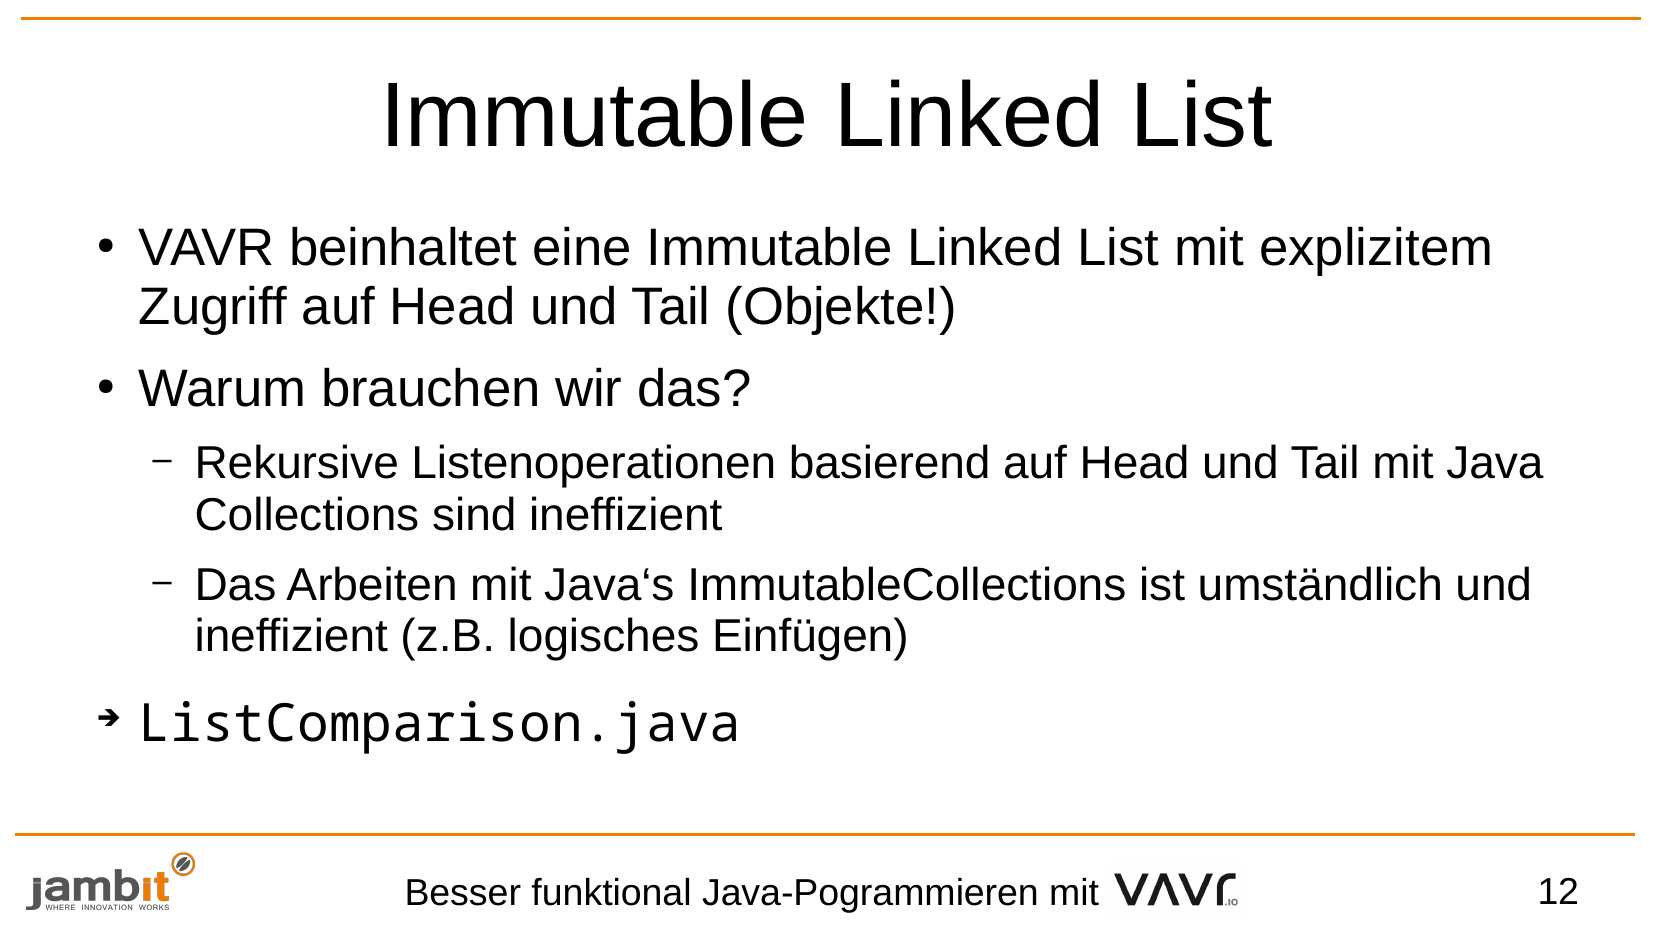

# Immutable Linked List
VAVR beinhaltet eine Immutable Linked List mit explizitem Zugriff auf Head und Tail (Objekte!)
Warum brauchen wir das?
Rekursive Listenoperationen basierend auf Head und Tail mit Java Collections sind ineffizient
Das Arbeiten mit Java‘s ImmutableCollections ist umständlich und ineffizient (z.B. logisches Einfügen)
ListComparison.java